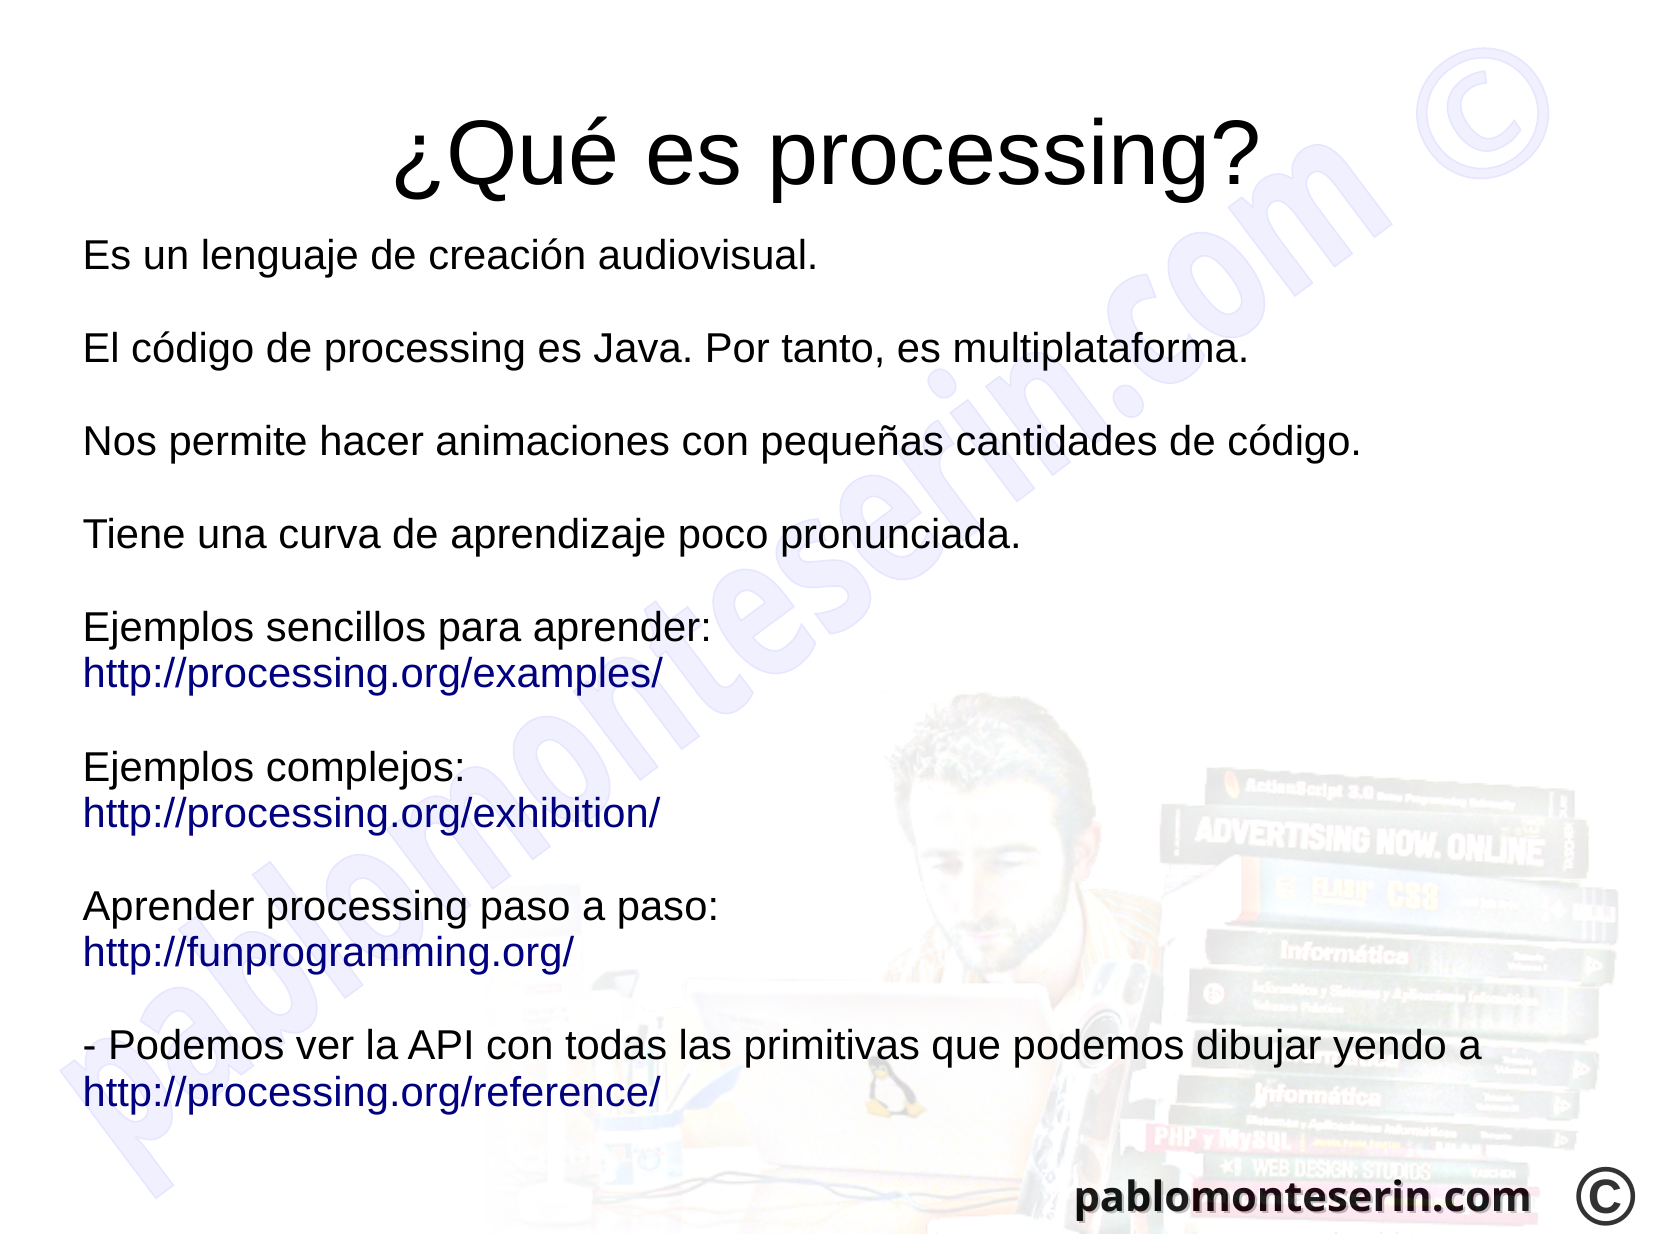

# ¿Qué es processing?
Es un lenguaje de creación audiovisual.
El código de processing es Java. Por tanto, es multiplataforma.
Nos permite hacer animaciones con pequeñas cantidades de código.
Tiene una curva de aprendizaje poco pronunciada.
Ejemplos sencillos para aprender:
http://processing.org/examples/
Ejemplos complejos:
http://processing.org/exhibition/
Aprender processing paso a paso:
http://funprogramming.org/
- Podemos ver la API con todas las primitivas que podemos dibujar yendo a http://processing.org/reference/